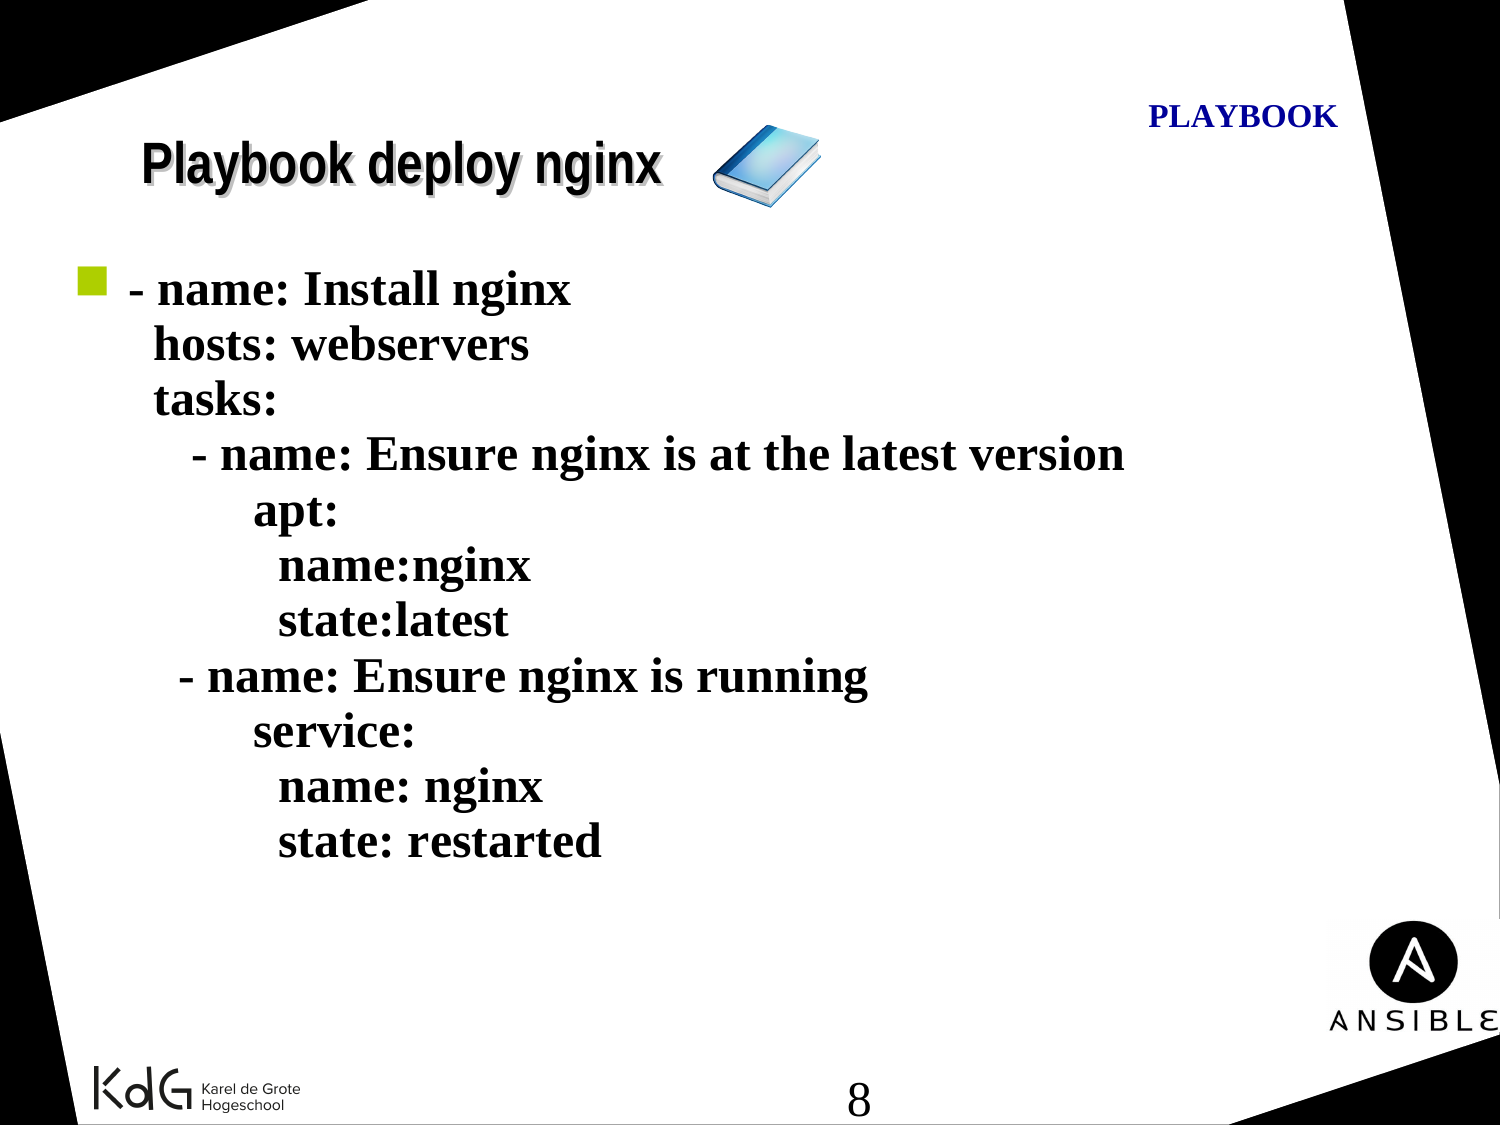

# Playbook deploy nginx
PLAYBOOK
- name: Install nginx
 hosts: webservers
 tasks:
 - name: Ensure nginx is at the latest version
 apt:
 name:nginx
 state:latest
 - name: Ensure nginx is running
 service:
 name: nginx
 state: restarted